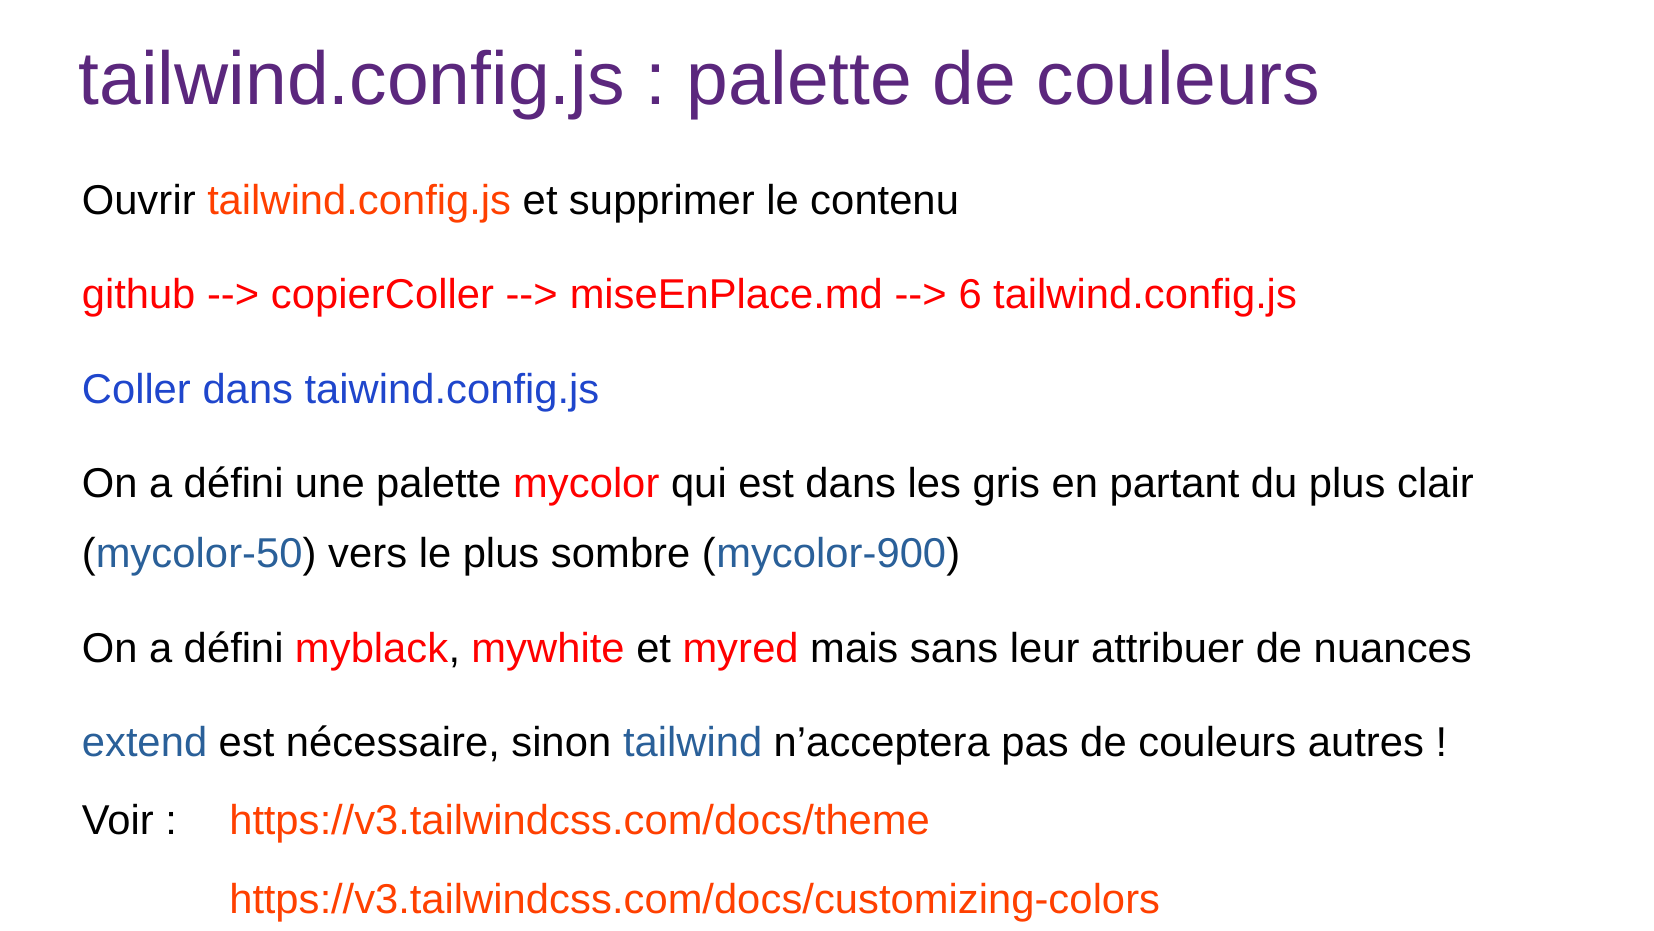

# tailwind.config.js : palette de couleurs
Ouvrir tailwind.config.js et supprimer le contenu
github --> copierColler --> miseEnPlace.md --> 6 tailwind.config.js
Coller dans taiwind.config.js
On a défini une palette mycolor qui est dans les gris en partant du plus clair (mycolor-50) vers le plus sombre (mycolor-900)
On a défini myblack, mywhite et myred mais sans leur attribuer de nuances
extend est nécessaire, sinon tailwind n’acceptera pas de couleurs autres !
Voir : 	https://v3.tailwindcss.com/docs/theme
		https://v3.tailwindcss.com/docs/customizing-colors